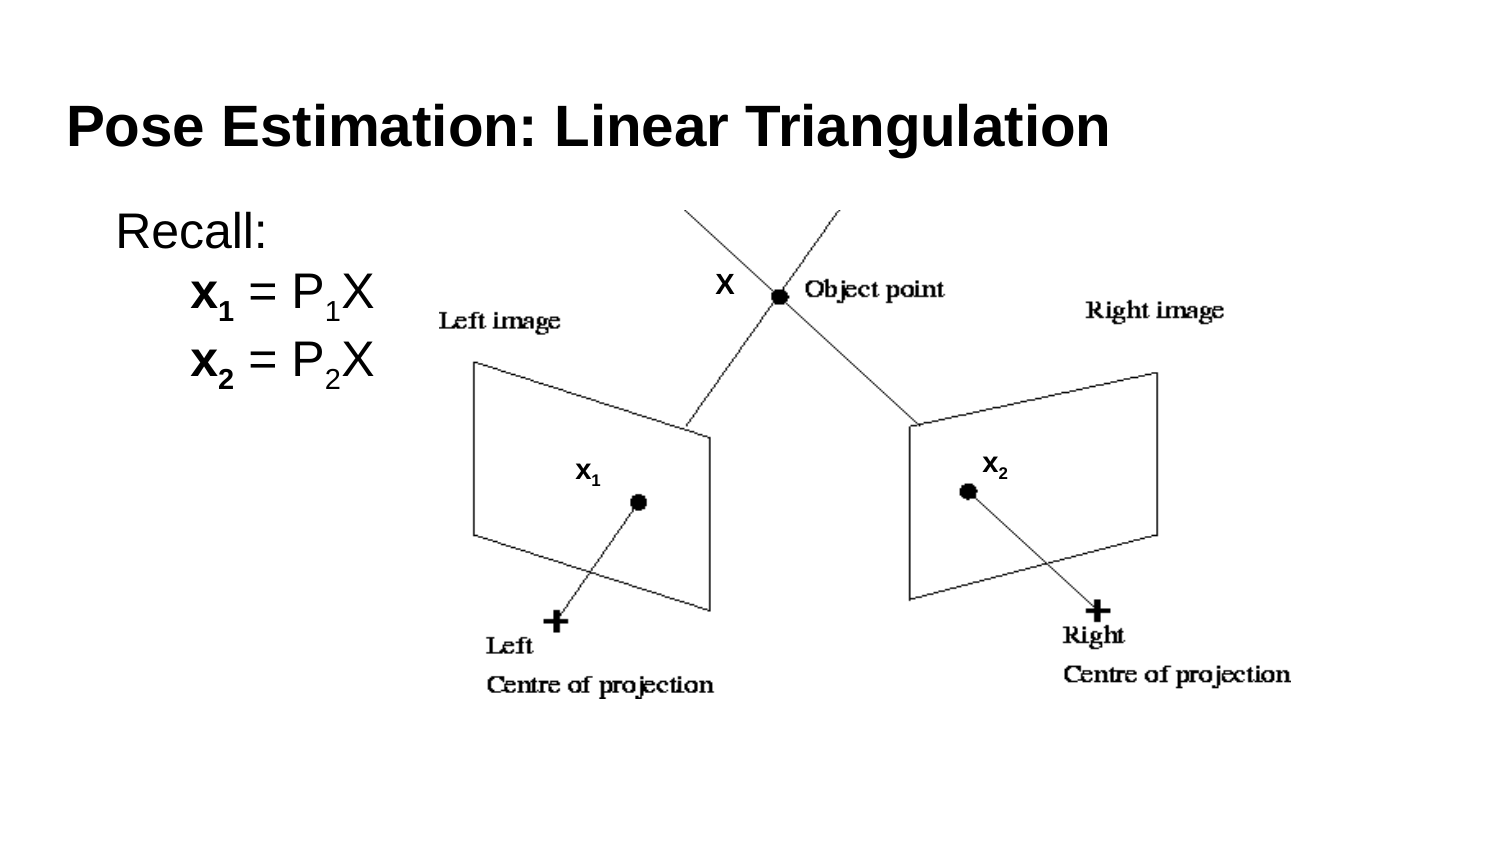

# Pose Estimation: Linear Triangulation
Recall:
x1 = P1X
x2 = P2X
X
x2
x1